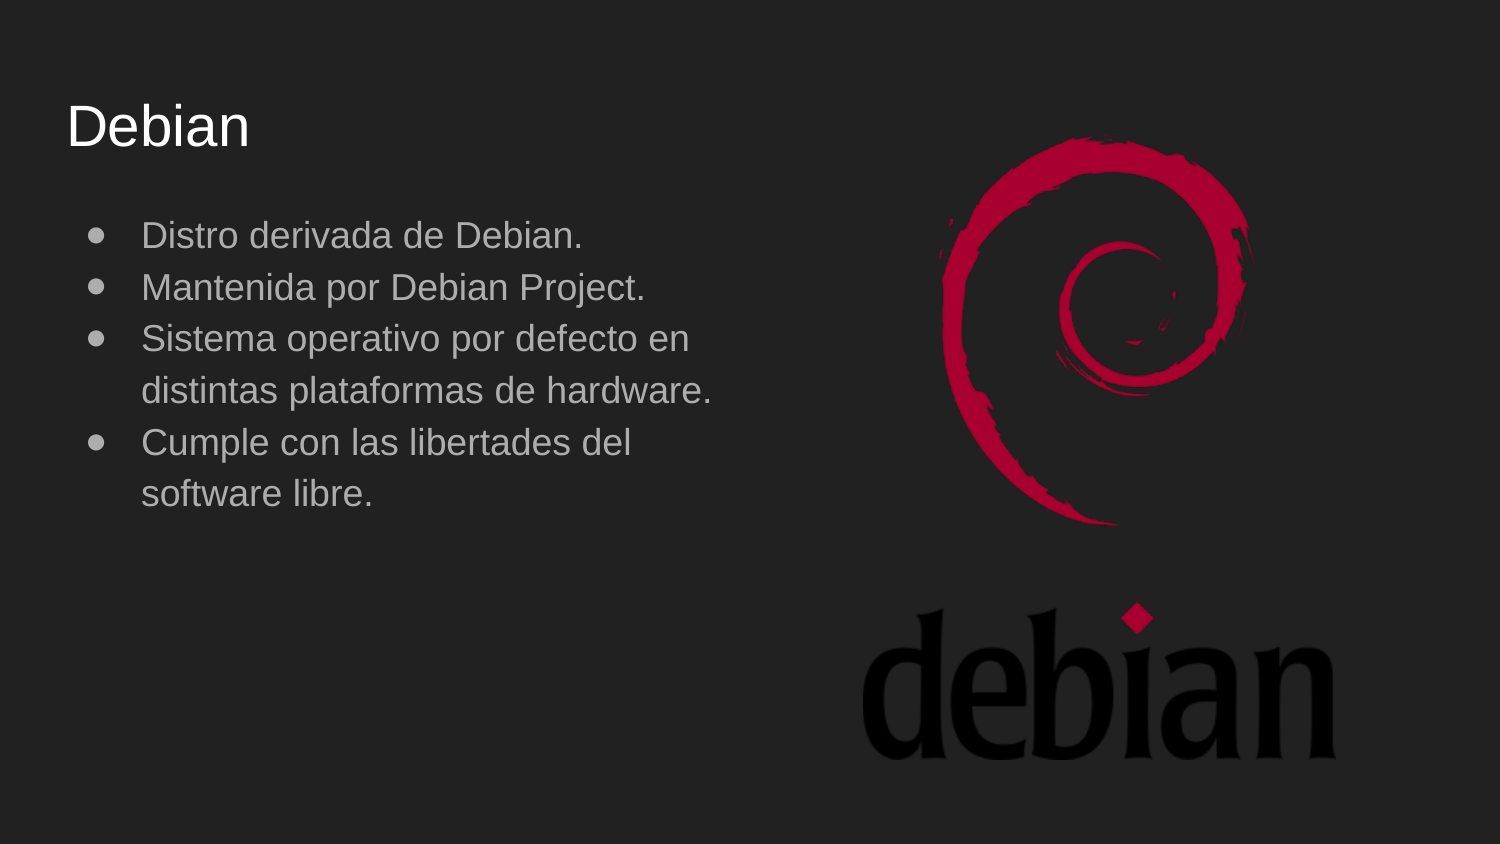

# Debian
Distro derivada de Debian.
Mantenida por Debian Project.
Sistema operativo por defecto en distintas plataformas de hardware.
Cumple con las libertades del software libre.